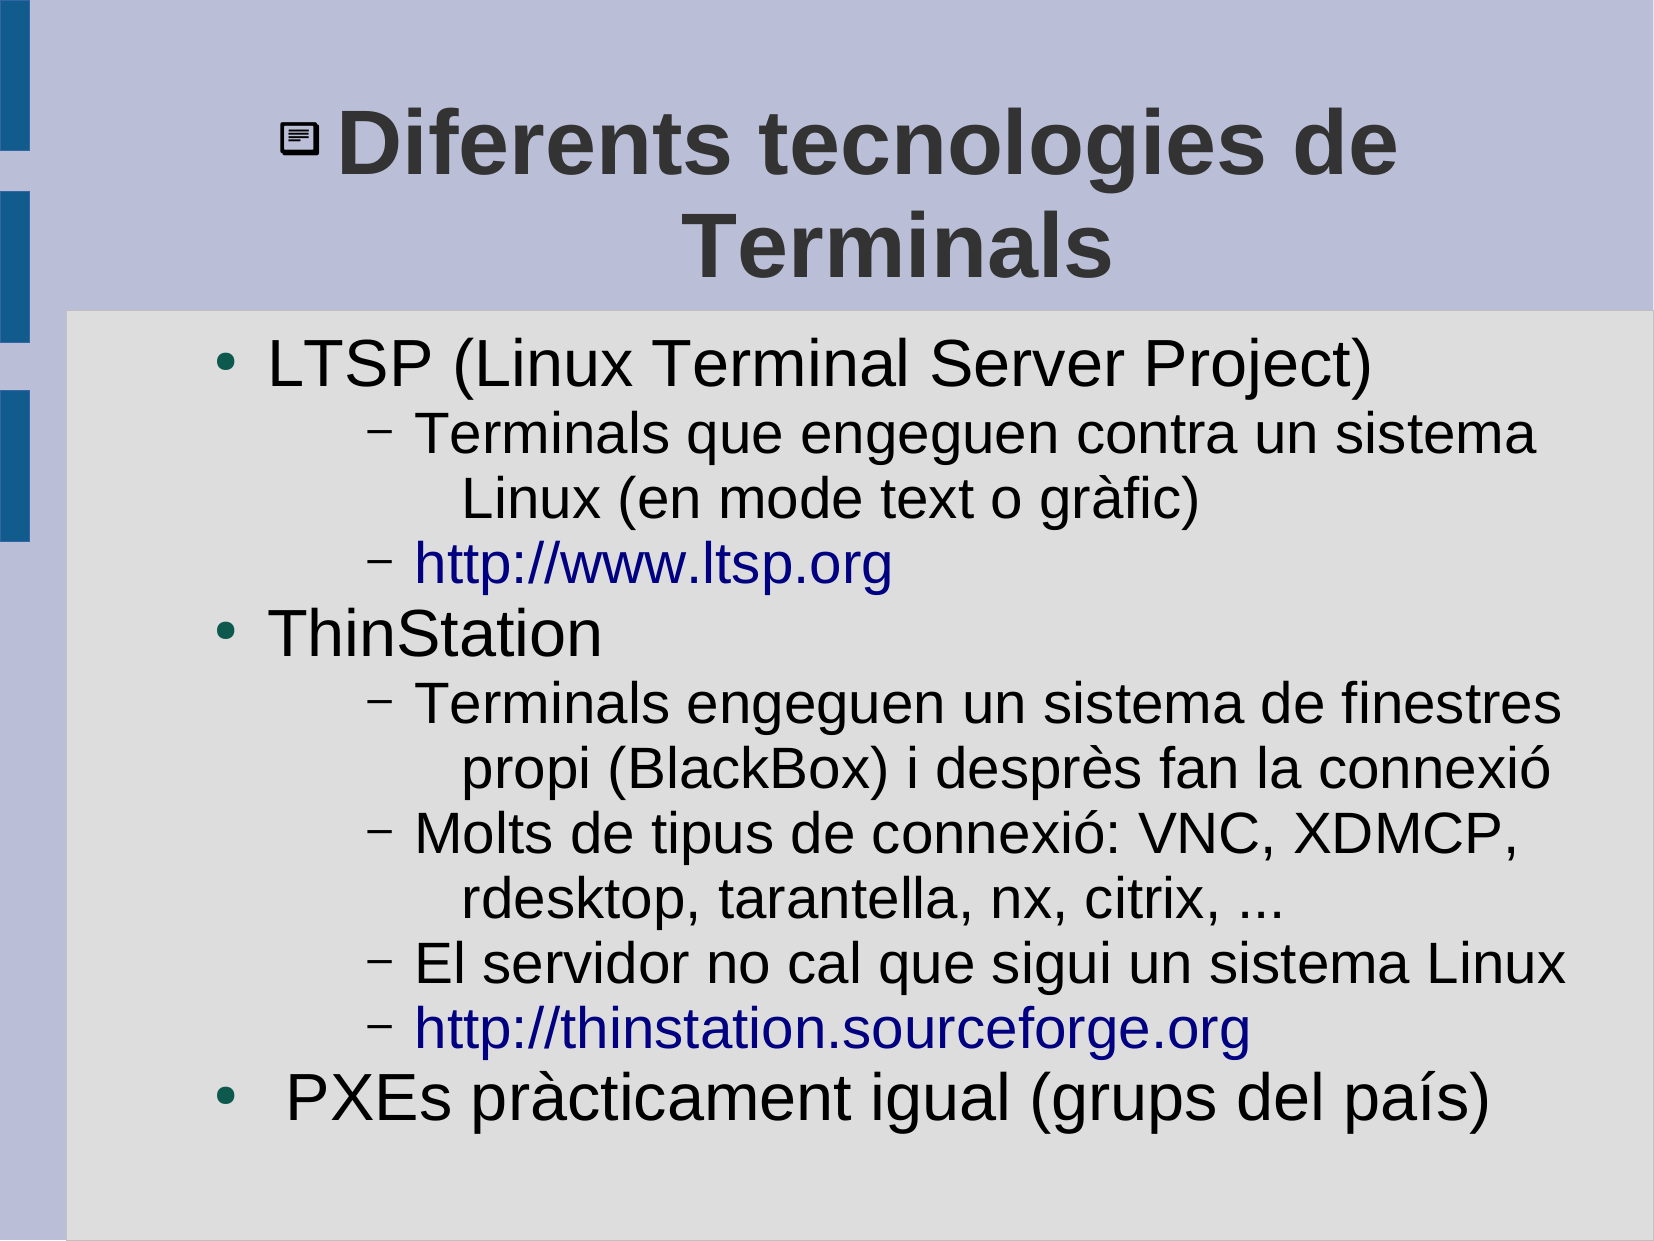

# Diferents tecnologies de Terminals
LTSP (Linux Terminal Server Project)
Terminals que engeguen contra un sistema Linux (en mode text o gràfic)
http://www.ltsp.org
ThinStation
Terminals engeguen un sistema de finestres propi (BlackBox) i desprès fan la connexió
Molts de tipus de connexió: VNC, XDMCP, rdesktop, tarantella, nx, citrix, ...
El servidor no cal que sigui un sistema Linux
http://thinstation.sourceforge.org
 PXEs pràcticament igual (grups del país)